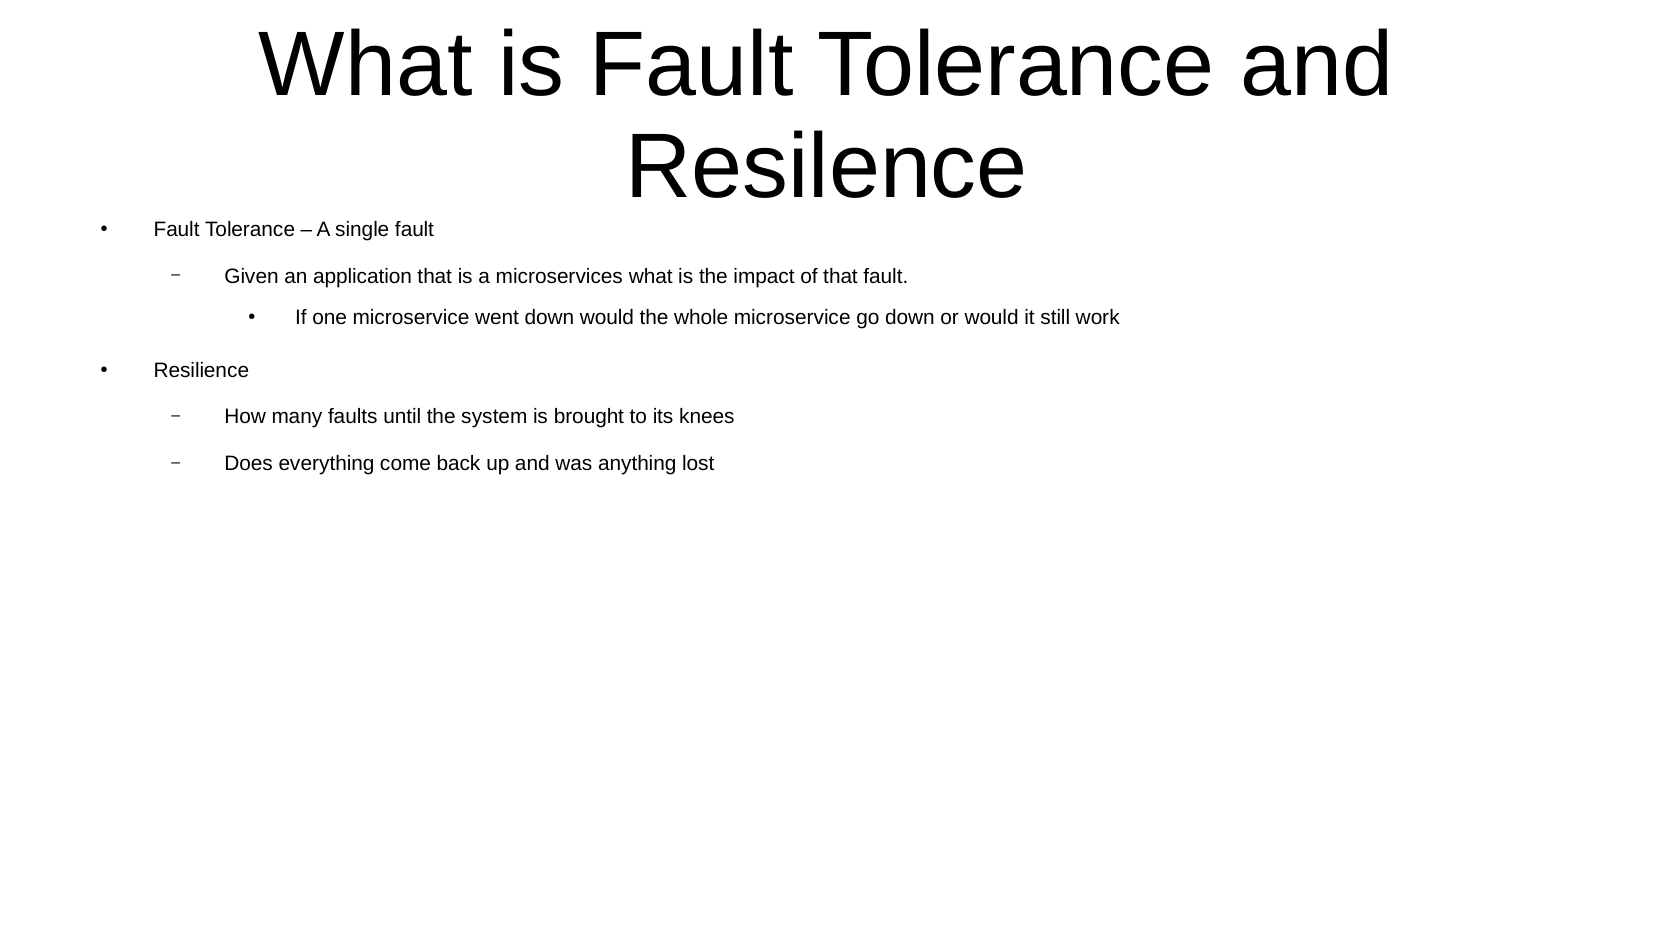

# What is Fault Tolerance and Resilence
Fault Tolerance – A single fault
Given an application that is a microservices what is the impact of that fault.
If one microservice went down would the whole microservice go down or would it still work
Resilience
How many faults until the system is brought to its knees
Does everything come back up and was anything lost